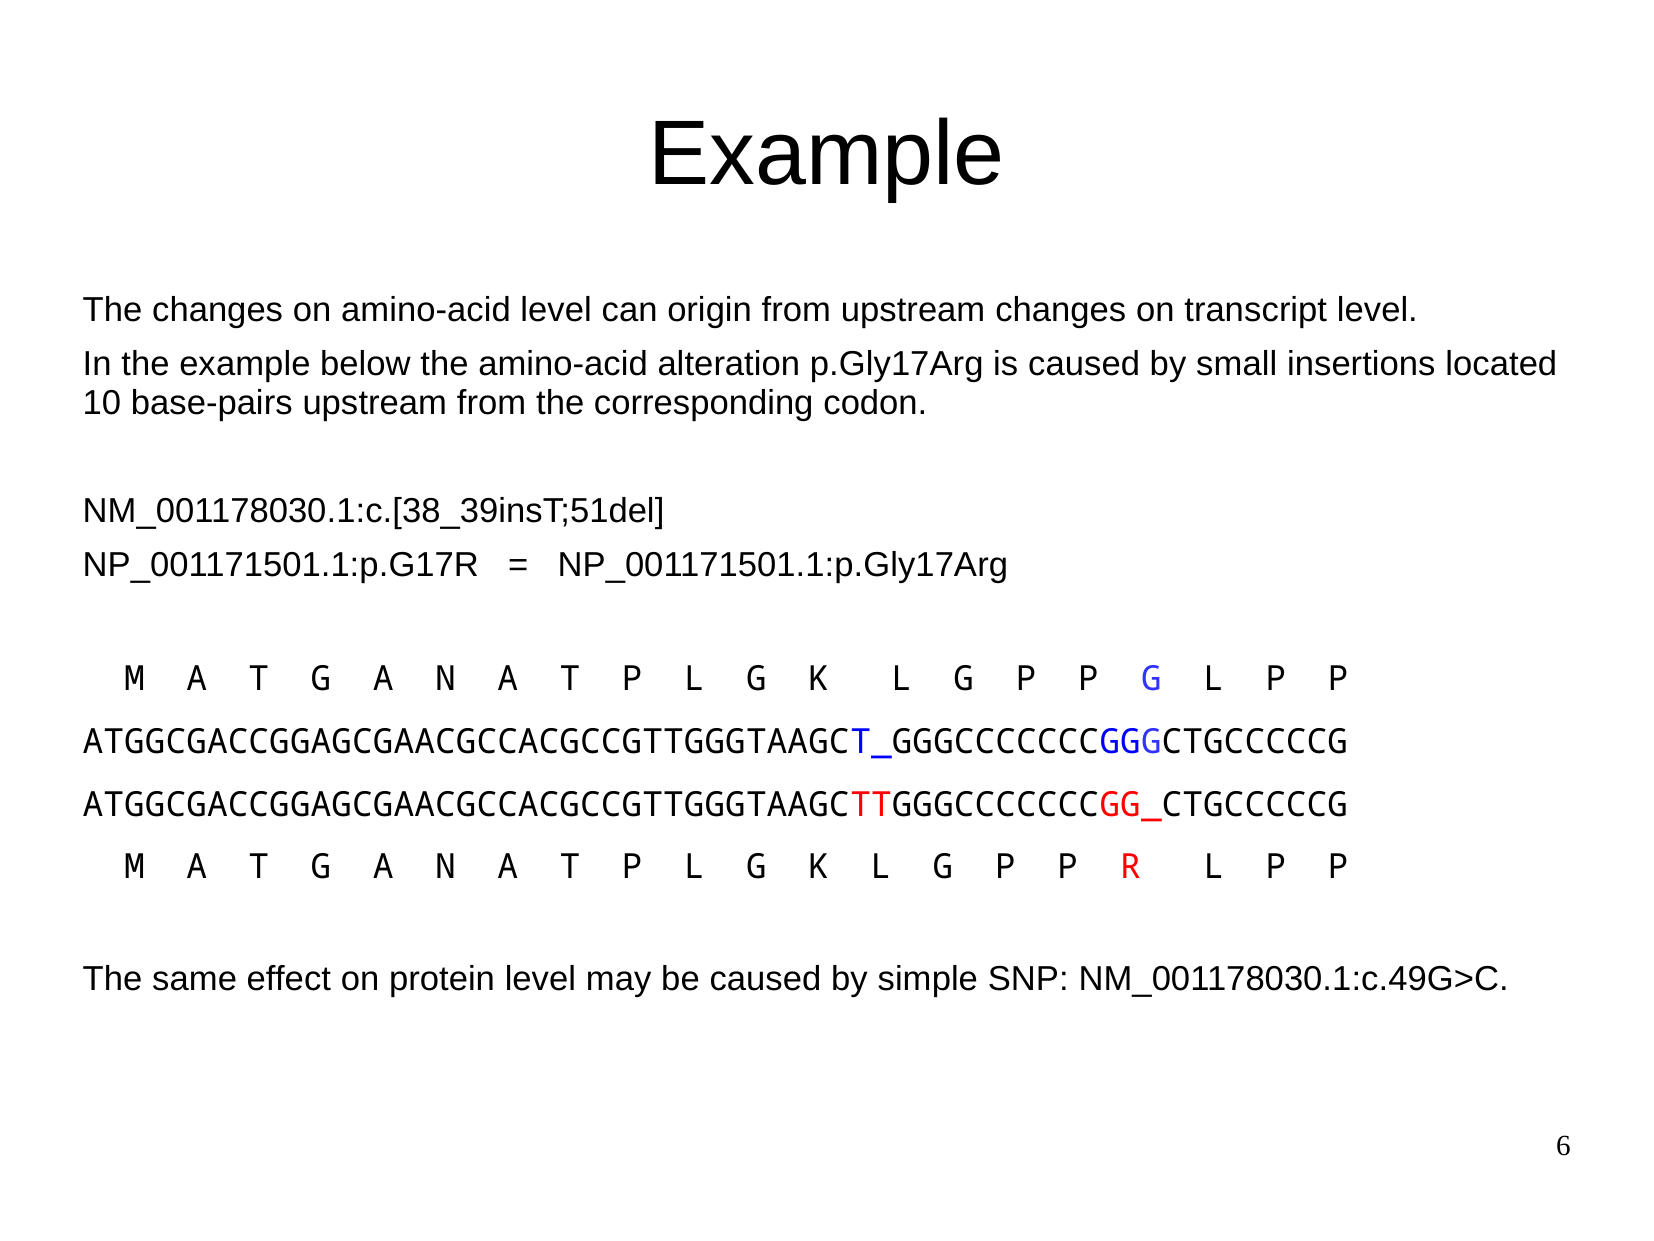

# Example
The changes on amino-acid level can origin from upstream changes on transcript level.
In the example below the amino-acid alteration p.Gly17Arg is caused by small insertions located 10 base-pairs upstream from the corresponding codon.
NM_001178030.1:c.[38_39insT;51del]
NP_001171501.1:p.G17R = NP_001171501.1:p.Gly17Arg
 M A T G A N A T P L G K L G P P G L P P
ATGGCGACCGGAGCGAACGCCACGCCGTTGGGTAAGCT_GGGCCCCCCCGGGCTGCCCCCG
ATGGCGACCGGAGCGAACGCCACGCCGTTGGGTAAGCTTGGGCCCCCCCGG_CTGCCCCCG
 M A T G A N A T P L G K L G P P R L P P
The same effect on protein level may be caused by simple SNP: NM_001178030.1:c.49G>C.
6